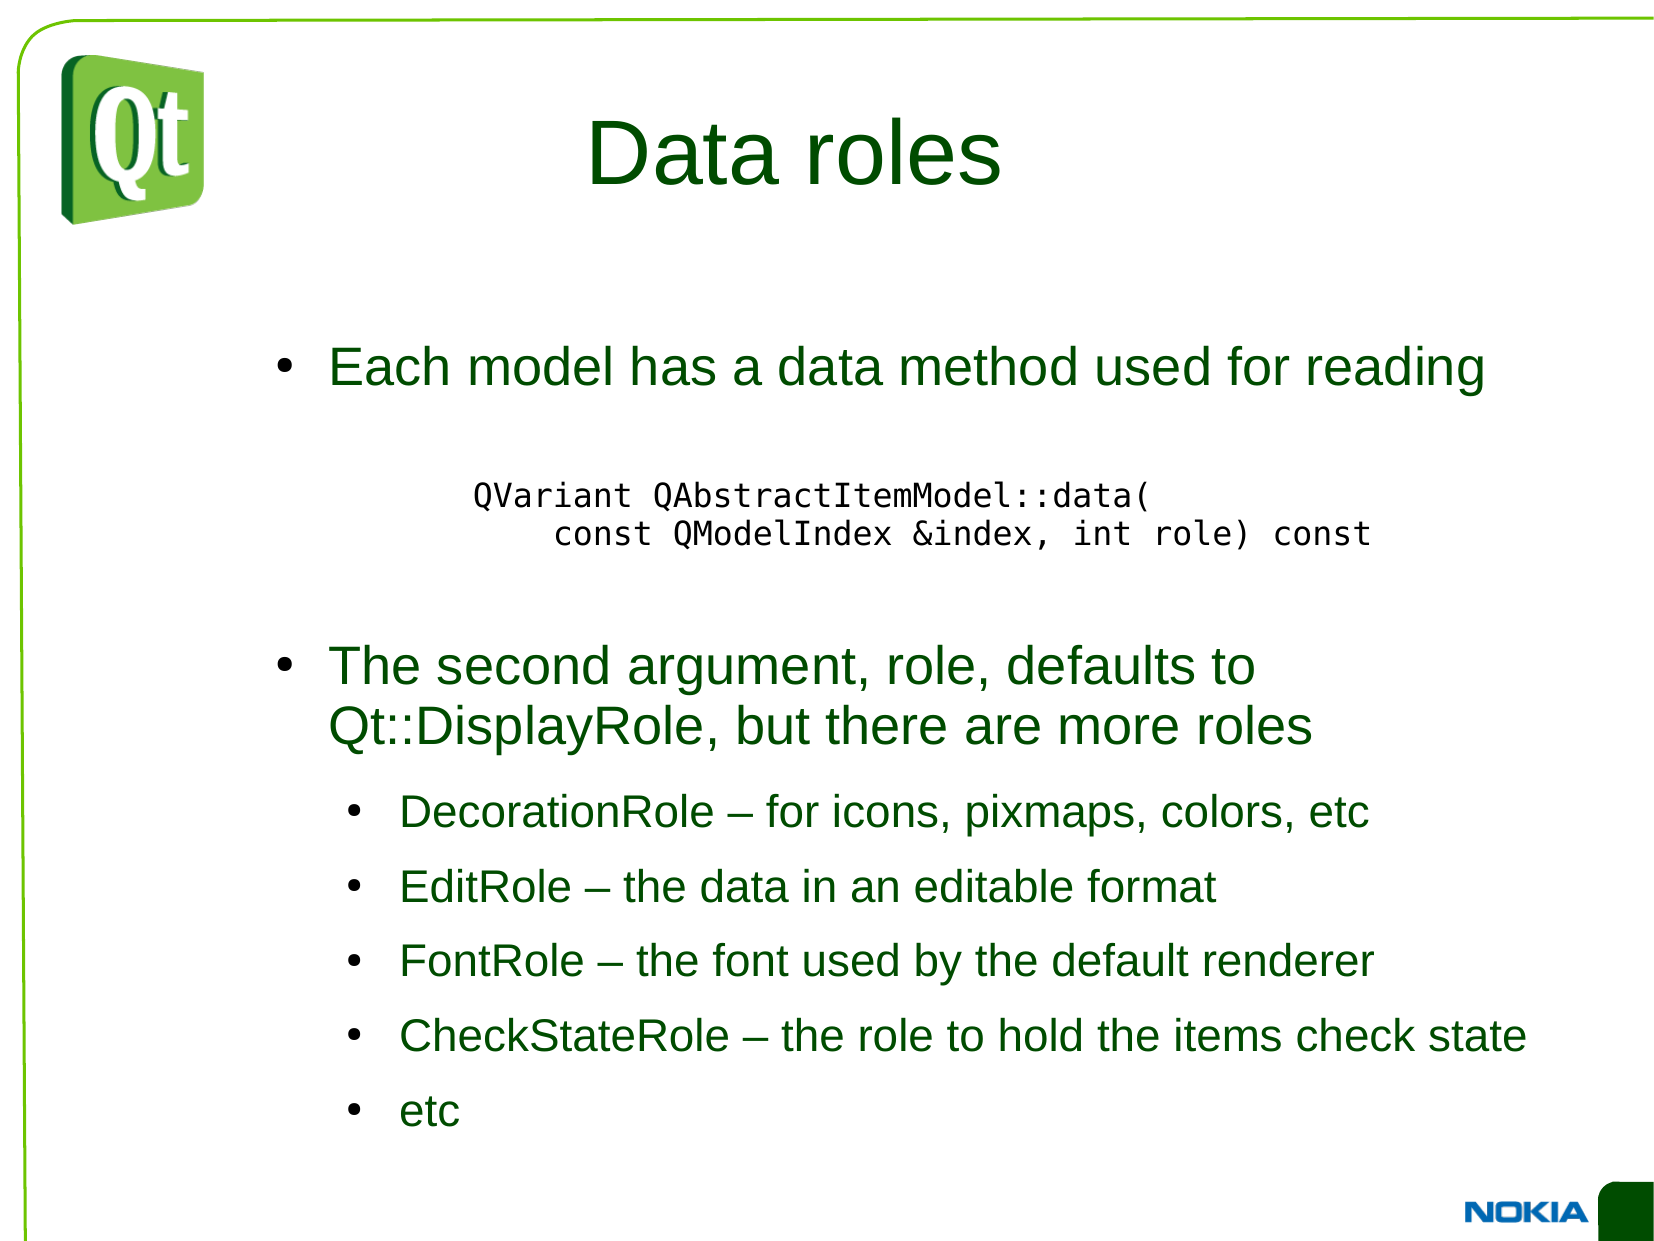

# Data roles
Each model has a data method used for reading
The second argument, role, defaults to Qt::DisplayRole, but there are more roles
DecorationRole – for icons, pixmaps, colors, etc
EditRole – the data in an editable format
FontRole – the font used by the default renderer
CheckStateRole – the role to hold the items check state
etc
QVariant QAbstractItemModel::data(
 const QModelIndex &index, int role) const